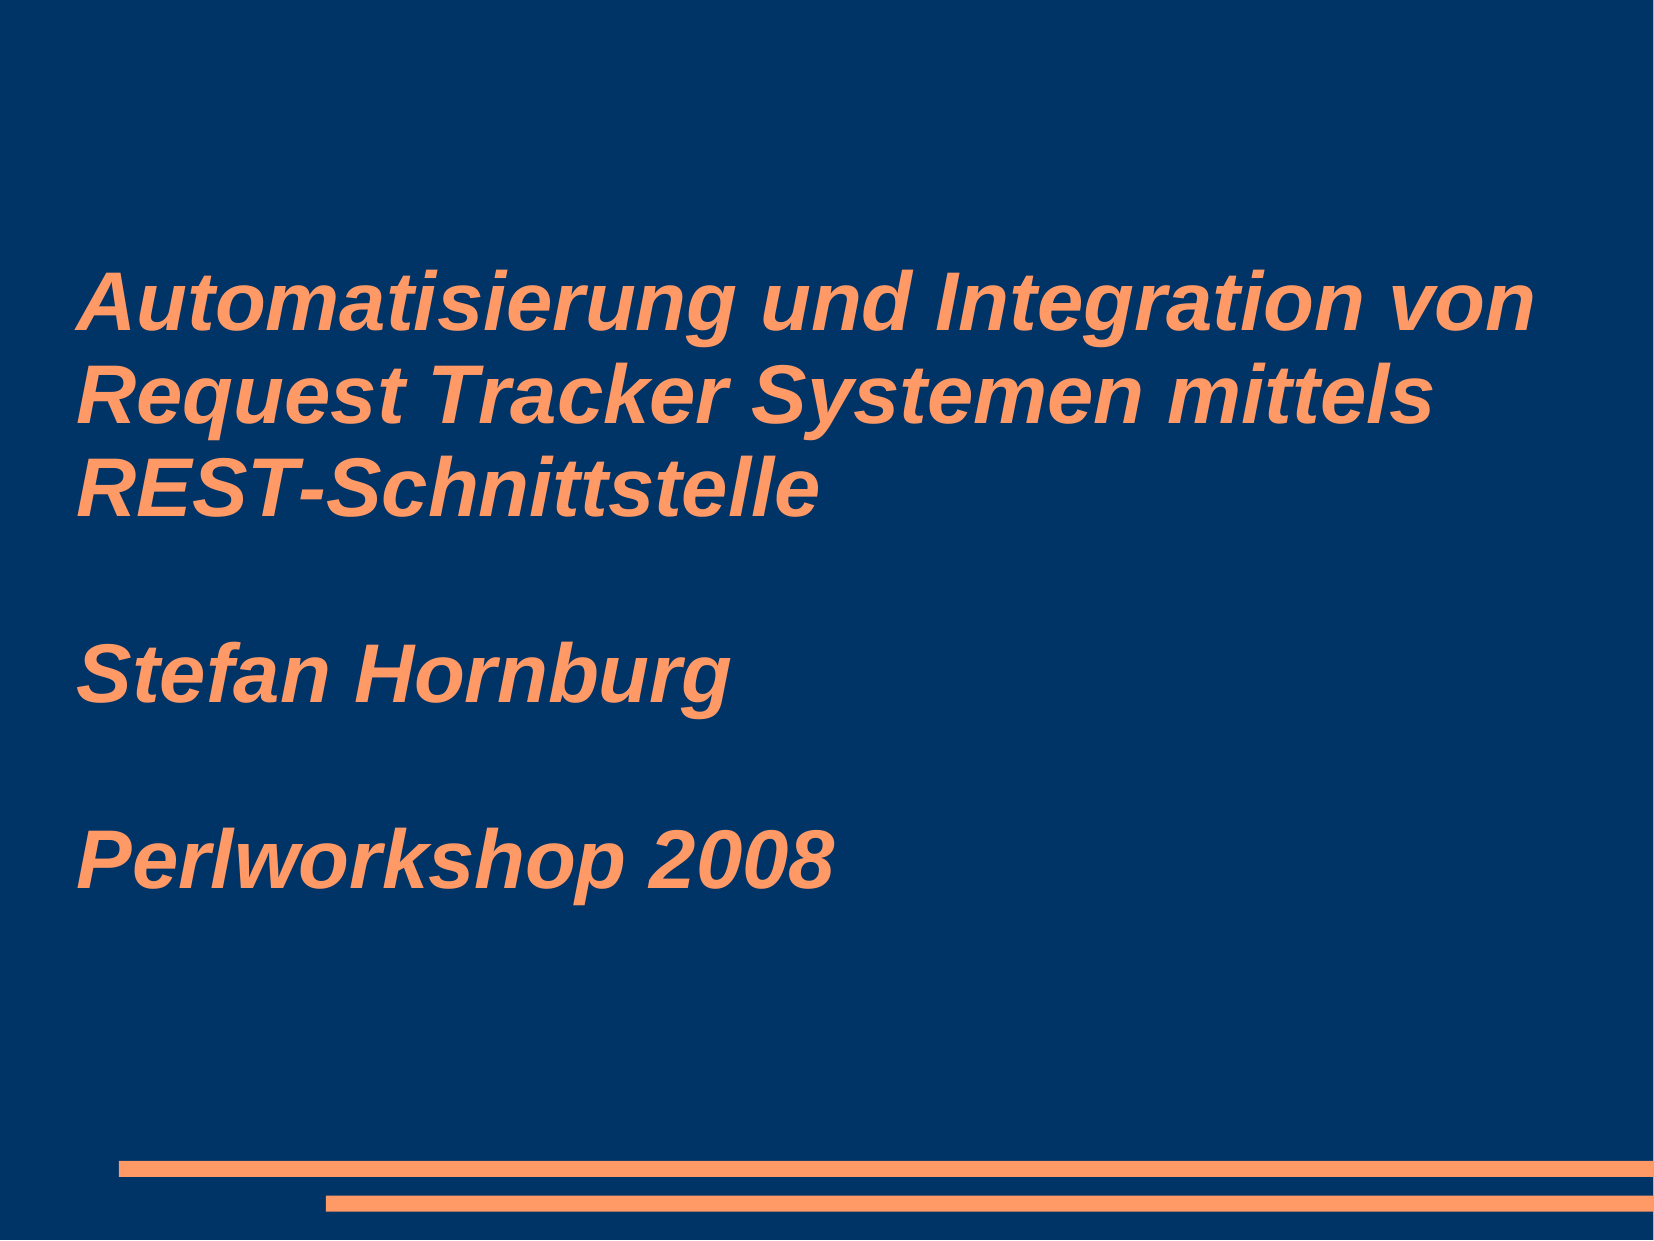

# Automatisierung und Integration von Request Tracker Systemen mittels REST-Schnittstelle Stefan Hornburg Perlworkshop 2008